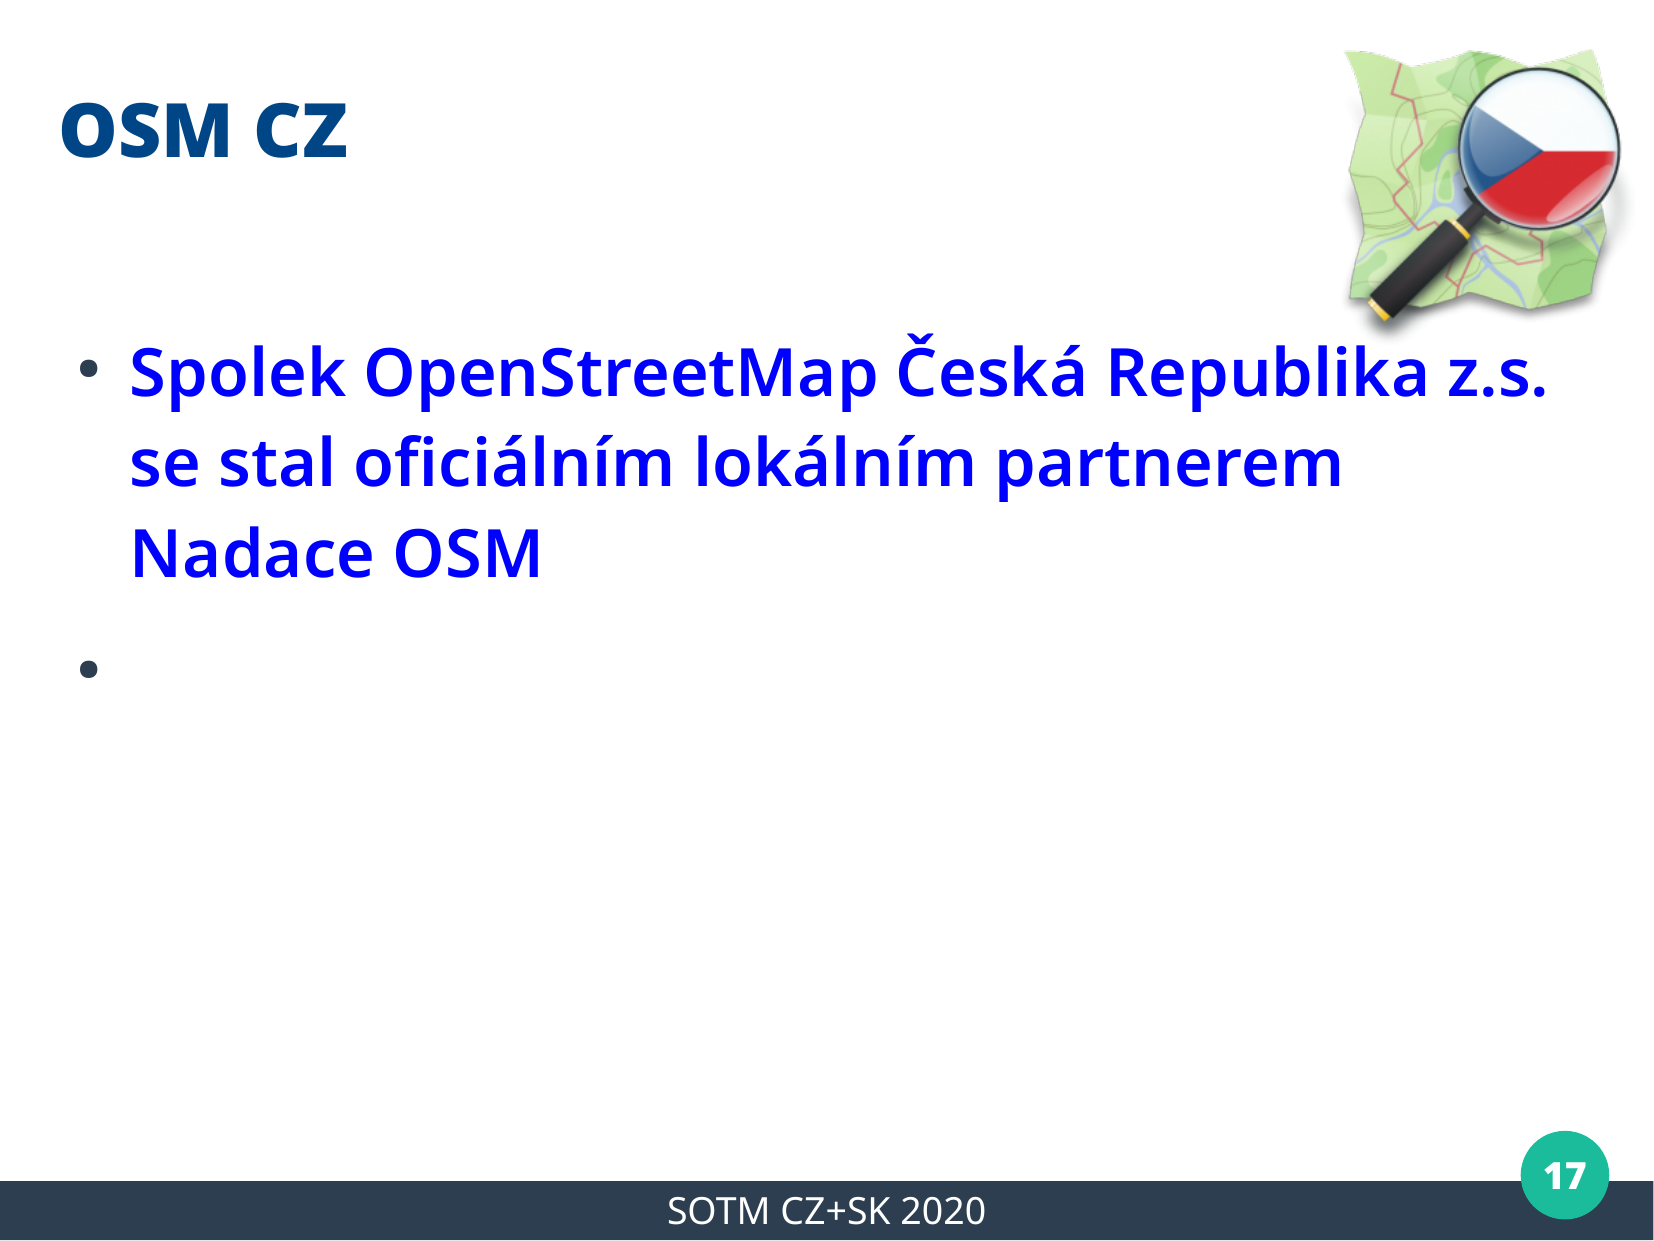

# OSM CZ
Spolek OpenStreetMap Česká Republika z.s. se stal oficiálním lokálním partnerem Nadace OSM
17
SOTM CZ+SK 2020